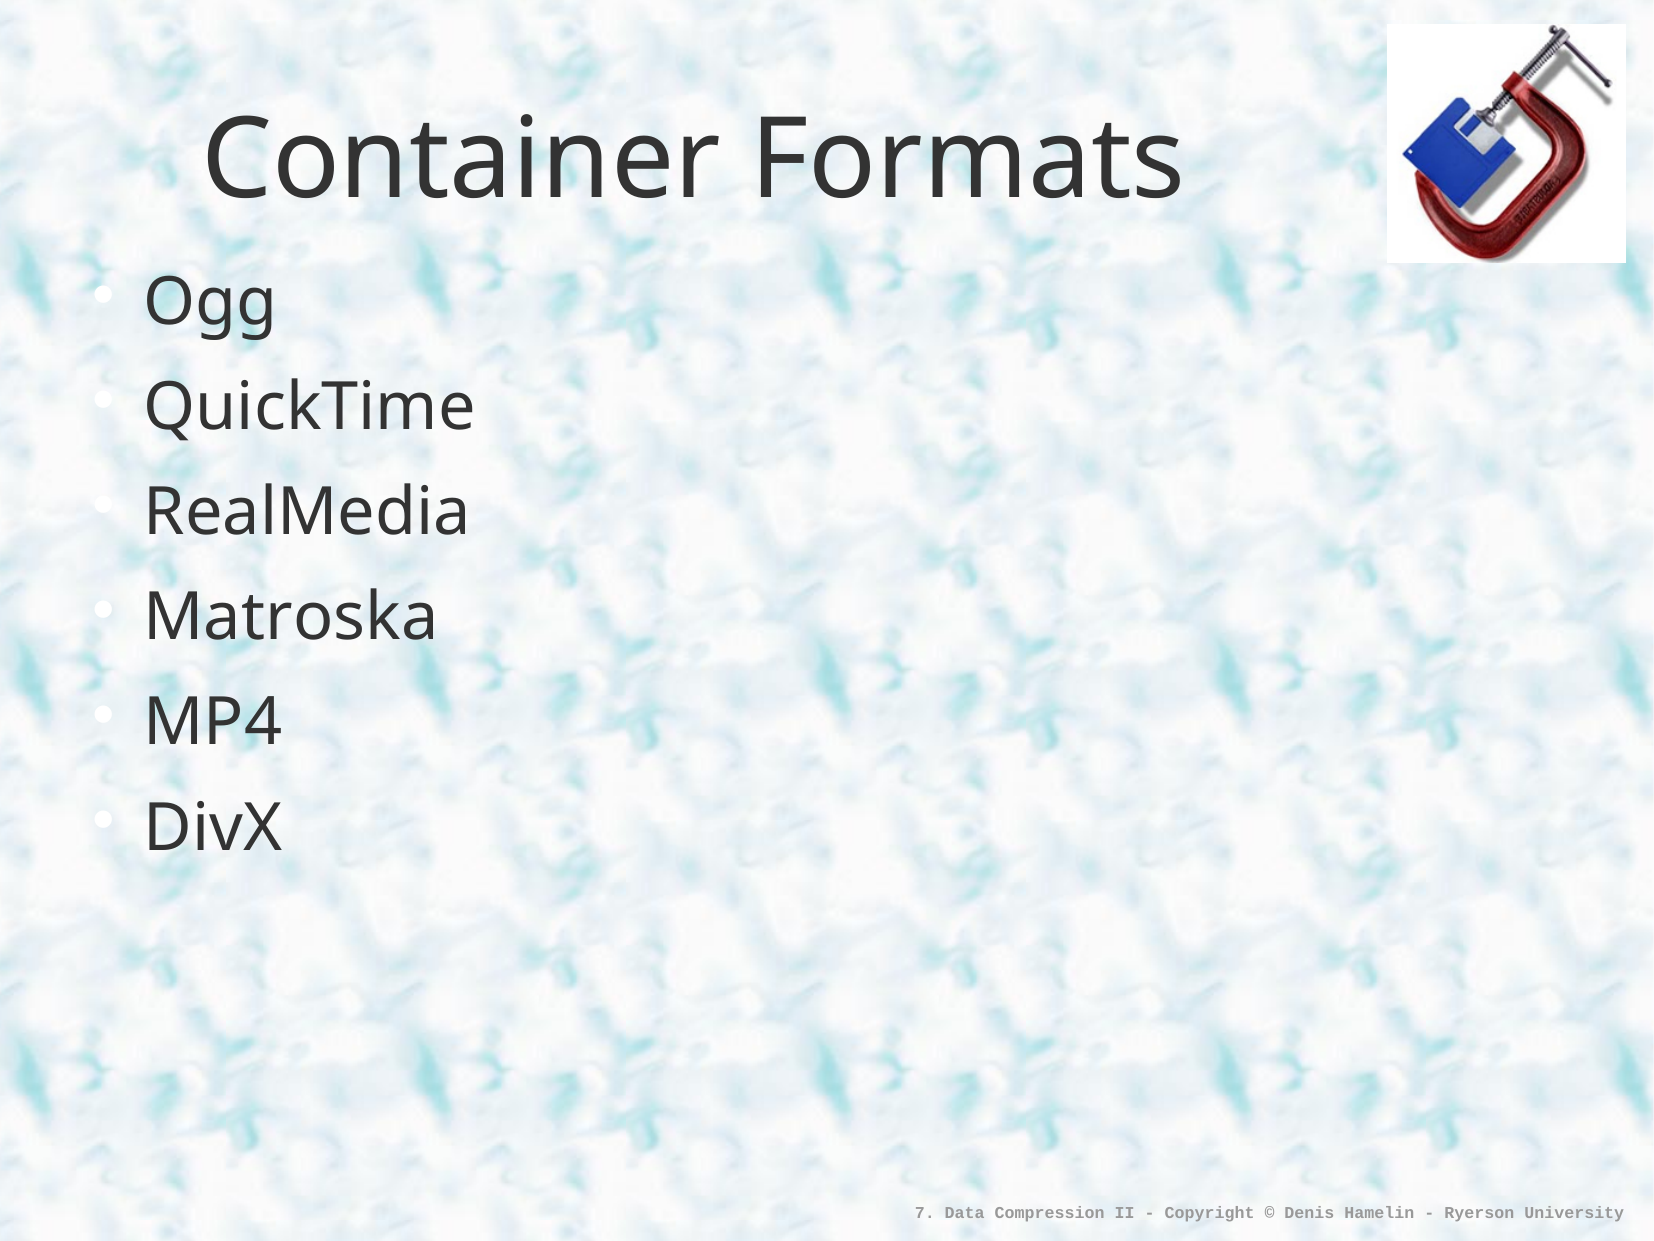

# Container Formats
Ogg
QuickTime
RealMedia
Matroska
MP4
DivX